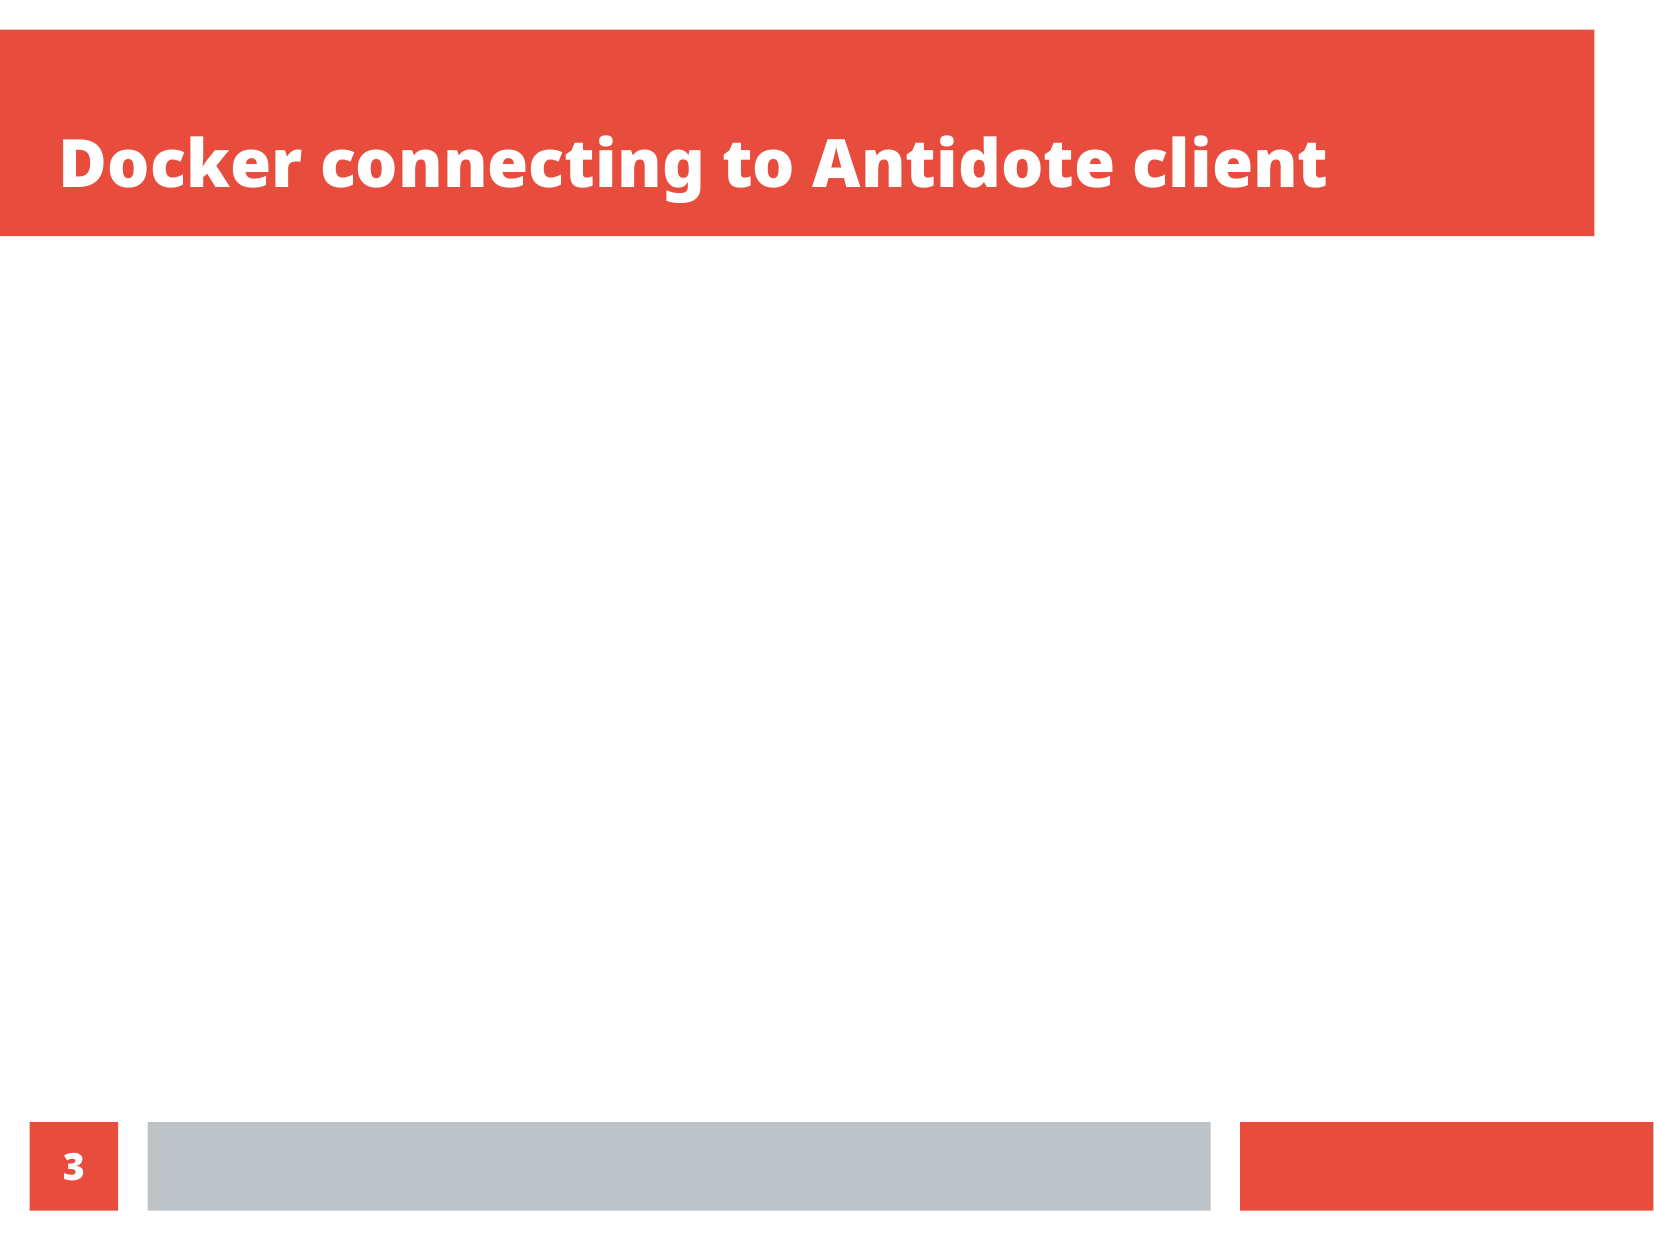

# Docker connecting to Antidote client
3